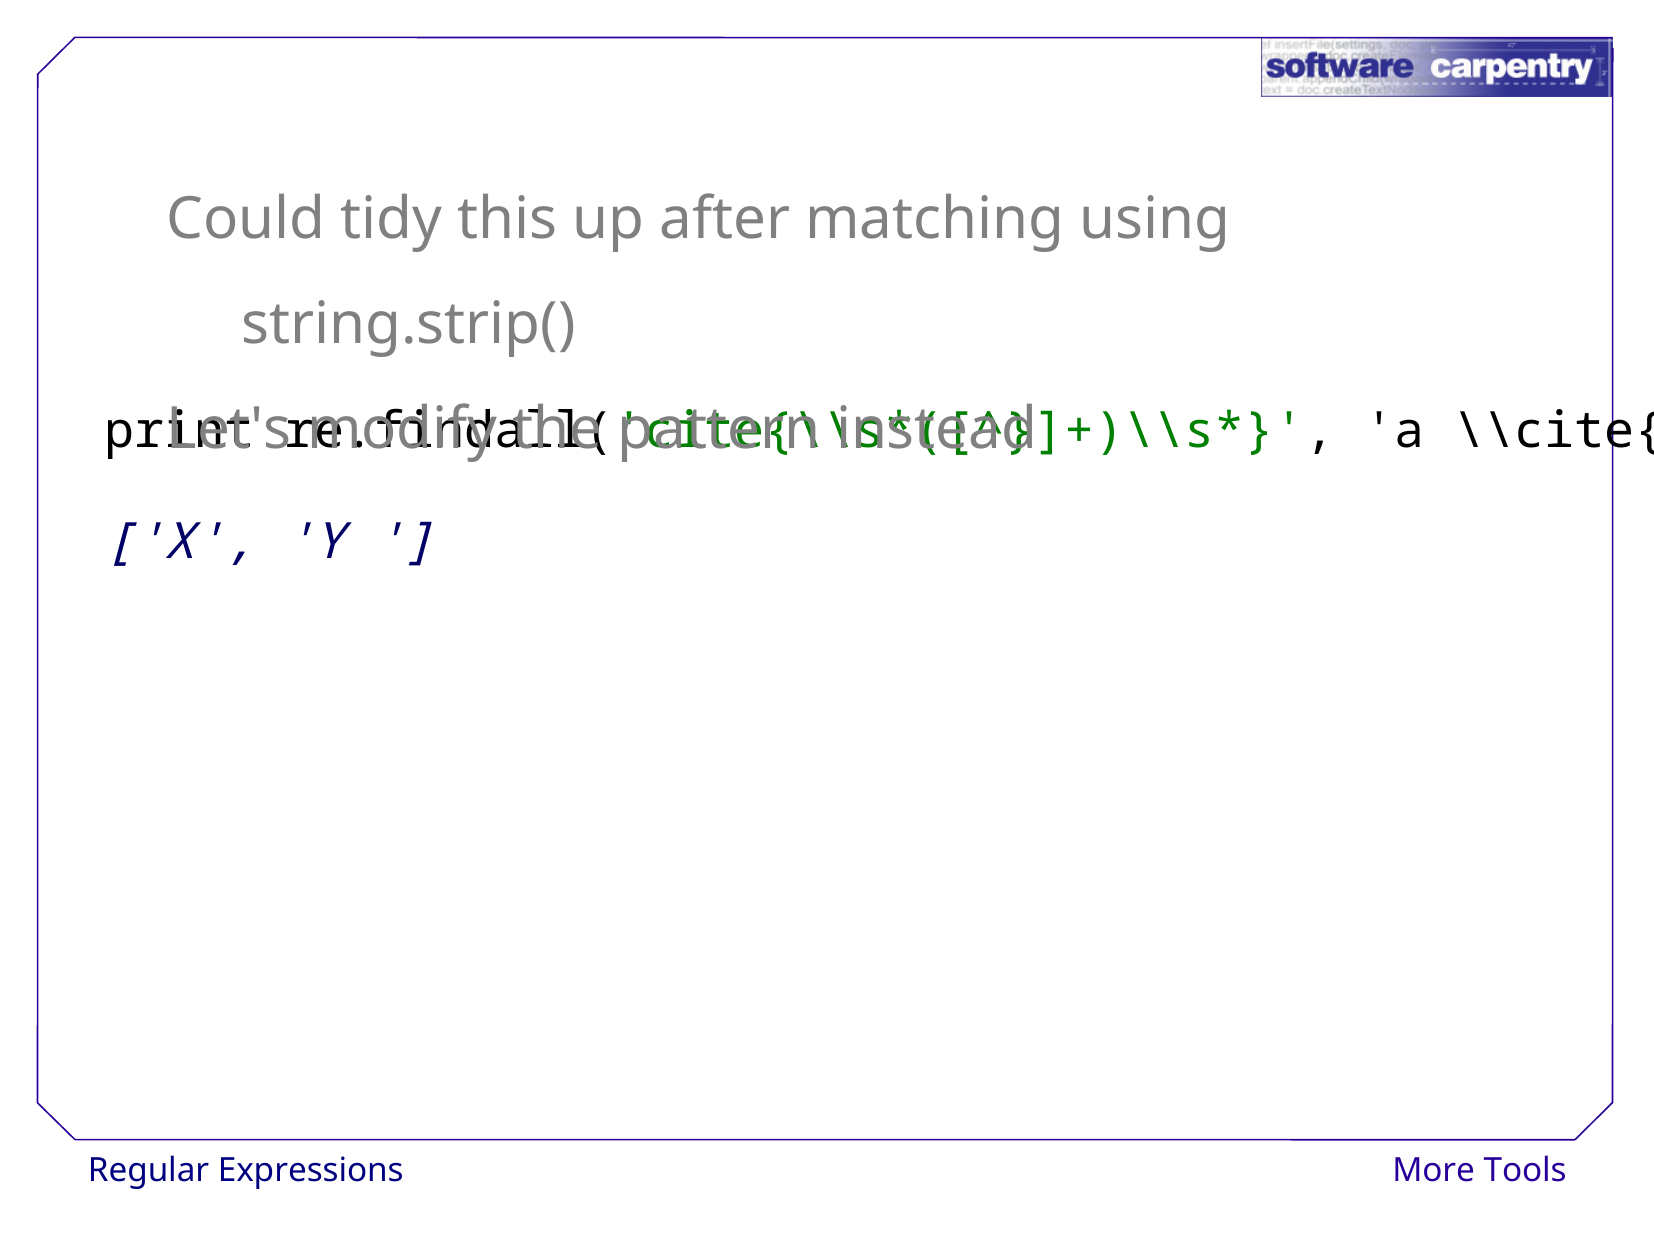

Could tidy this up after matching using string.strip()
Let's modify the pattern instead
print re.findall('cite{\\s*([^}]+)\\s*}', 'a \\cite{ X} b \\cite{Y } c')
['X', 'Y ']